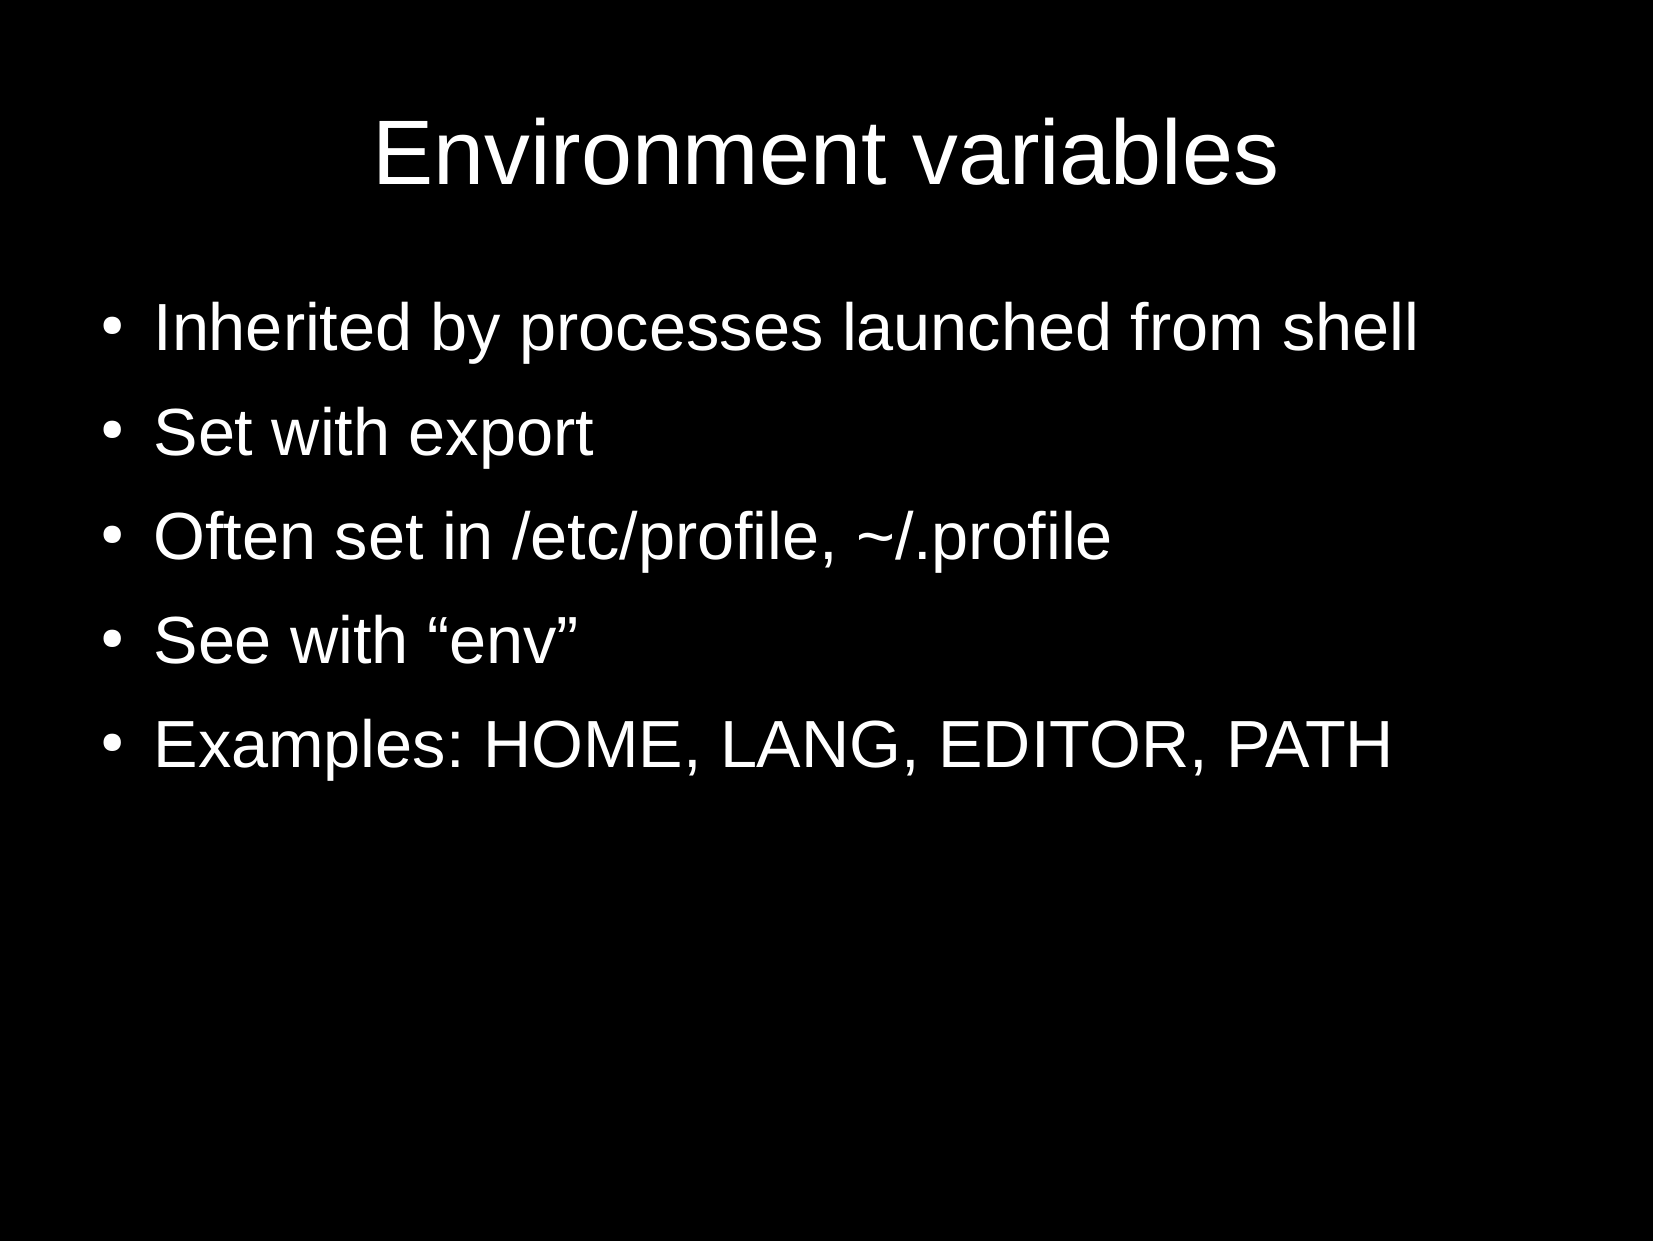

# Environment variables
Inherited by processes launched from shell
Set with export
Often set in /etc/profile, ~/.profile
See with “env”
Examples: HOME, LANG, EDITOR, PATH